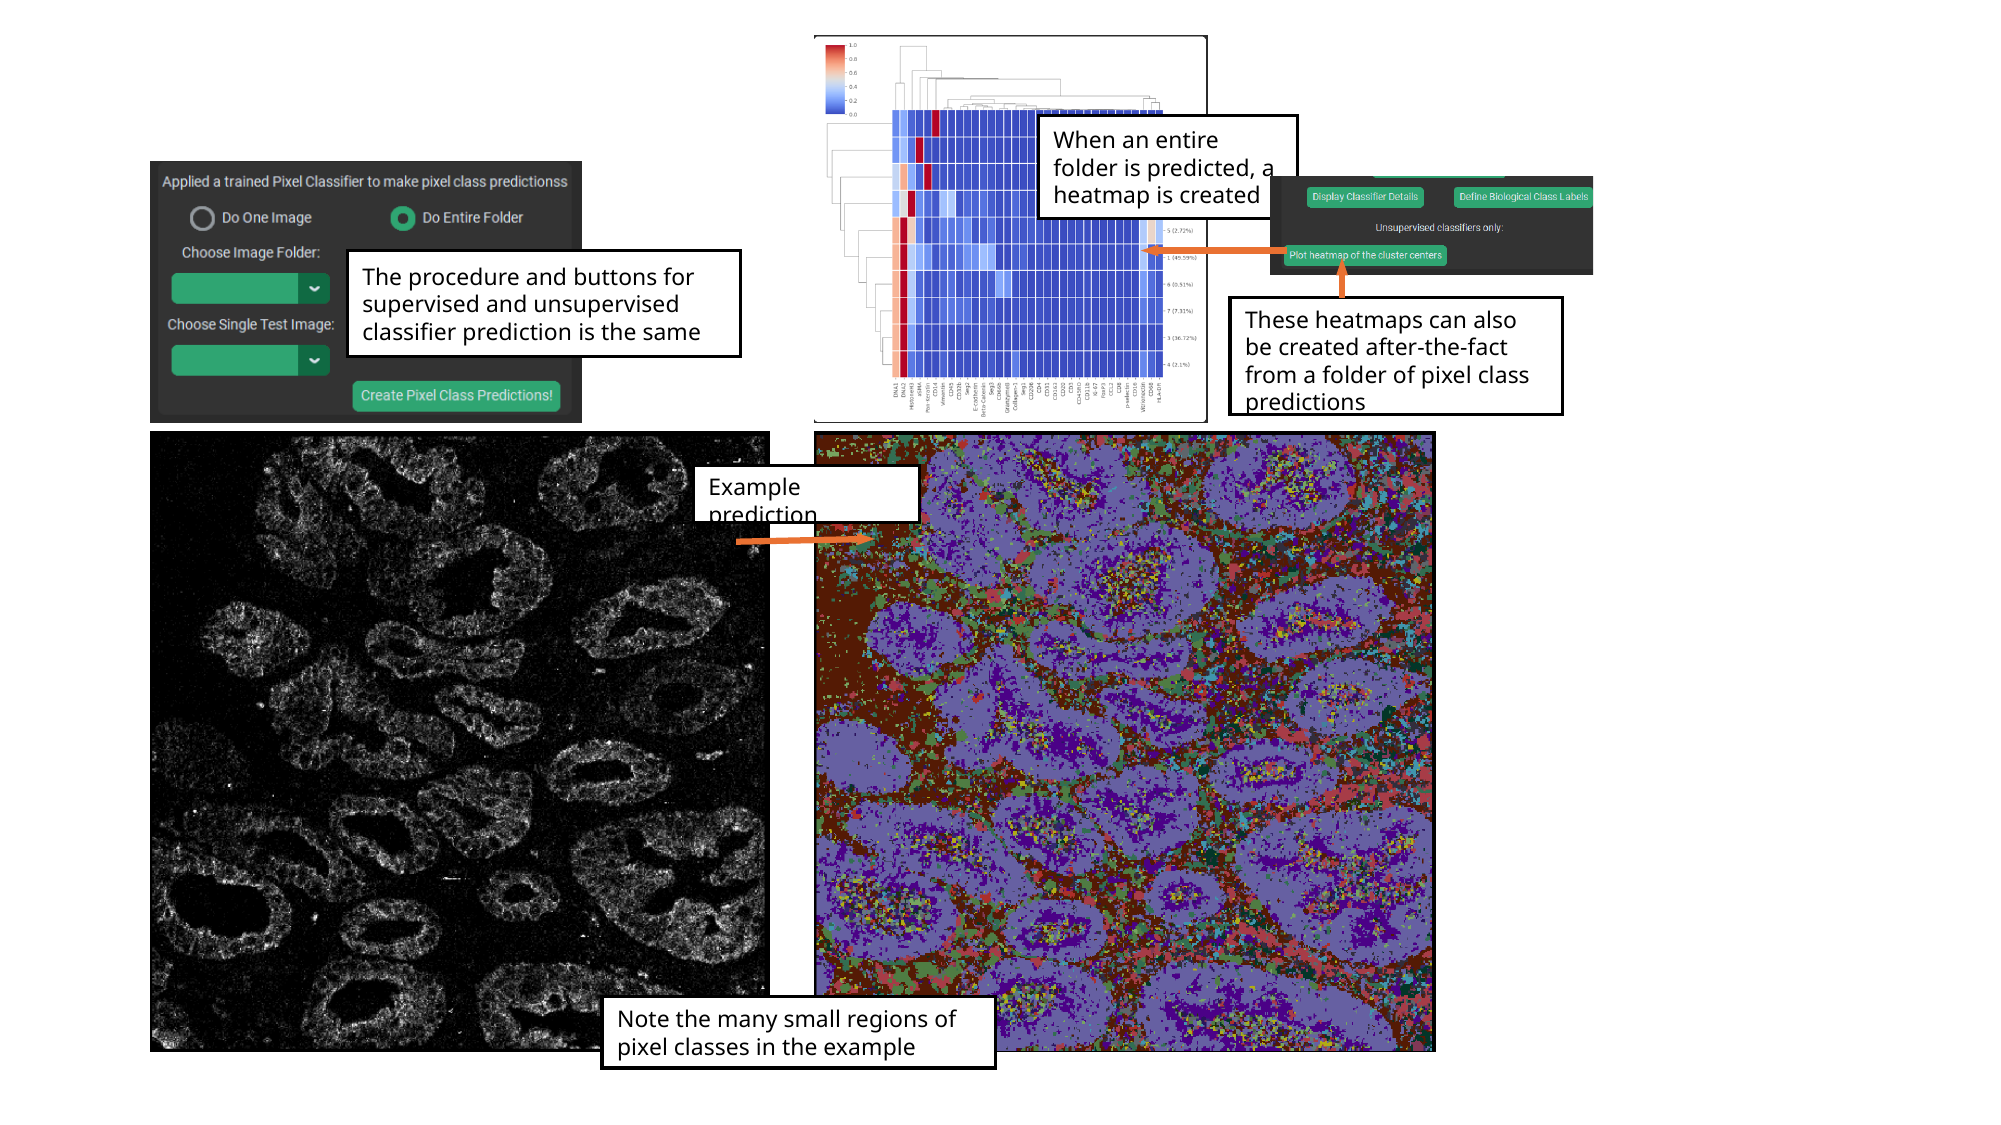

When an entire folder is predicted, a heatmap is created
The procedure and buttons for supervised and unsupervised classifier prediction is the same
These heatmaps can also be created after-the-fact from a folder of pixel class predictions
Example prediction
Note the many small regions of pixel classes in the example